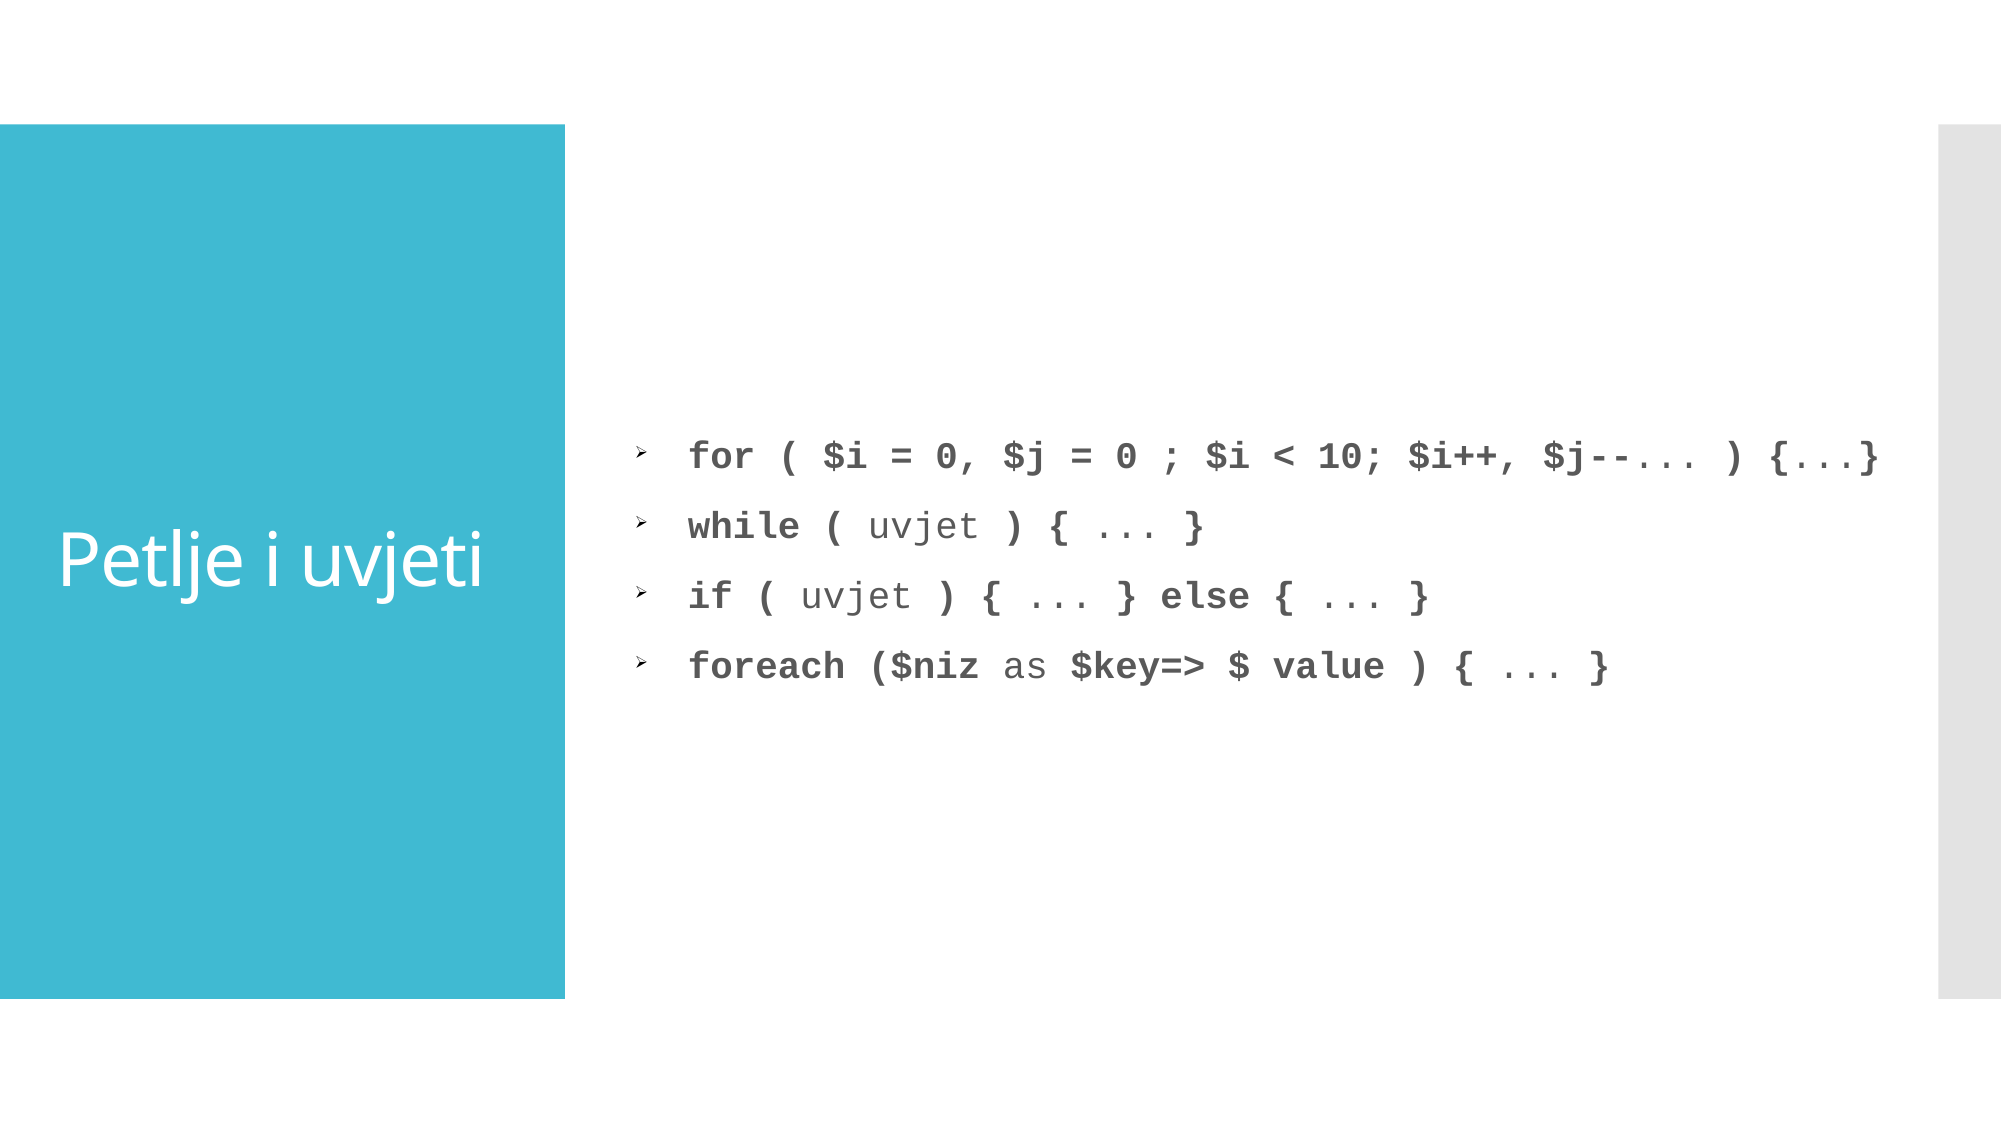

for ( $i = 0, $j = 0 ; $i < 10; $i++, $j--... ) {...}
while ( uvjet ) { ... }
if ( uvjet ) { ... } else { ... }
foreach ($niz as $key=> $ value ) { ... }
# Petlje i uvjeti